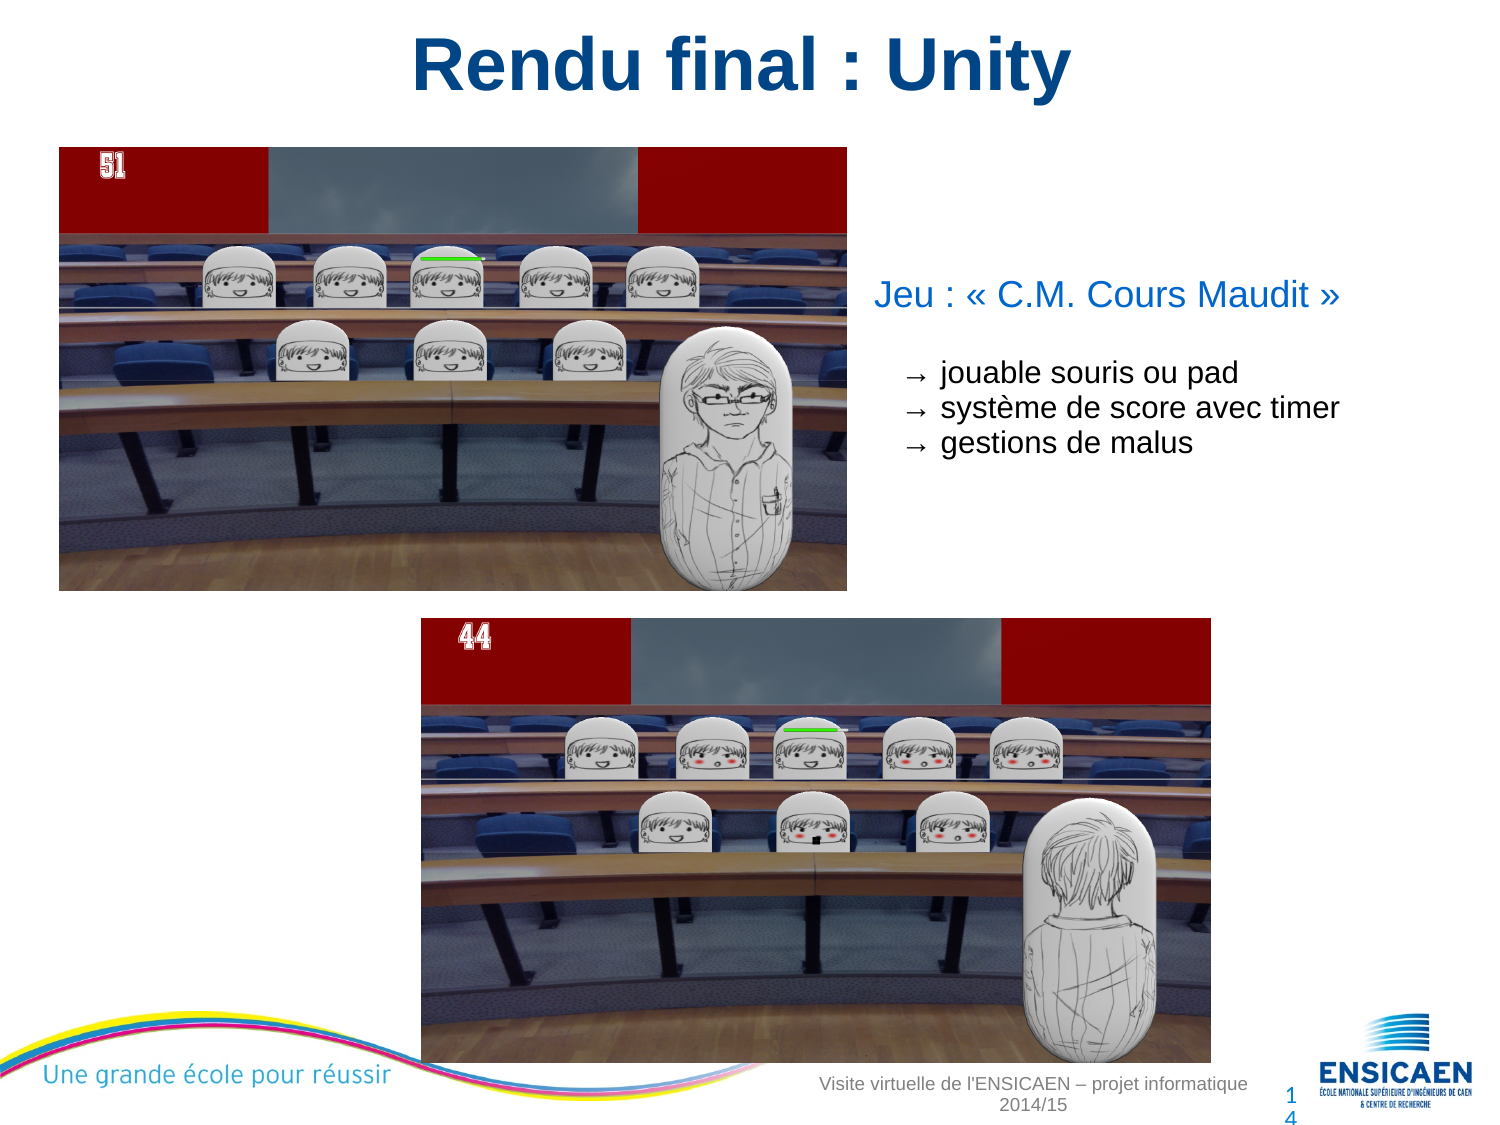

# Rendu final : Unity
Jeu : « C.M. Cours Maudit »
→ jouable souris ou pad
→ système de score avec timer
→ gestions de malus
Visite virtuelle de l'ENSICAEN – projet informatique 2014/15